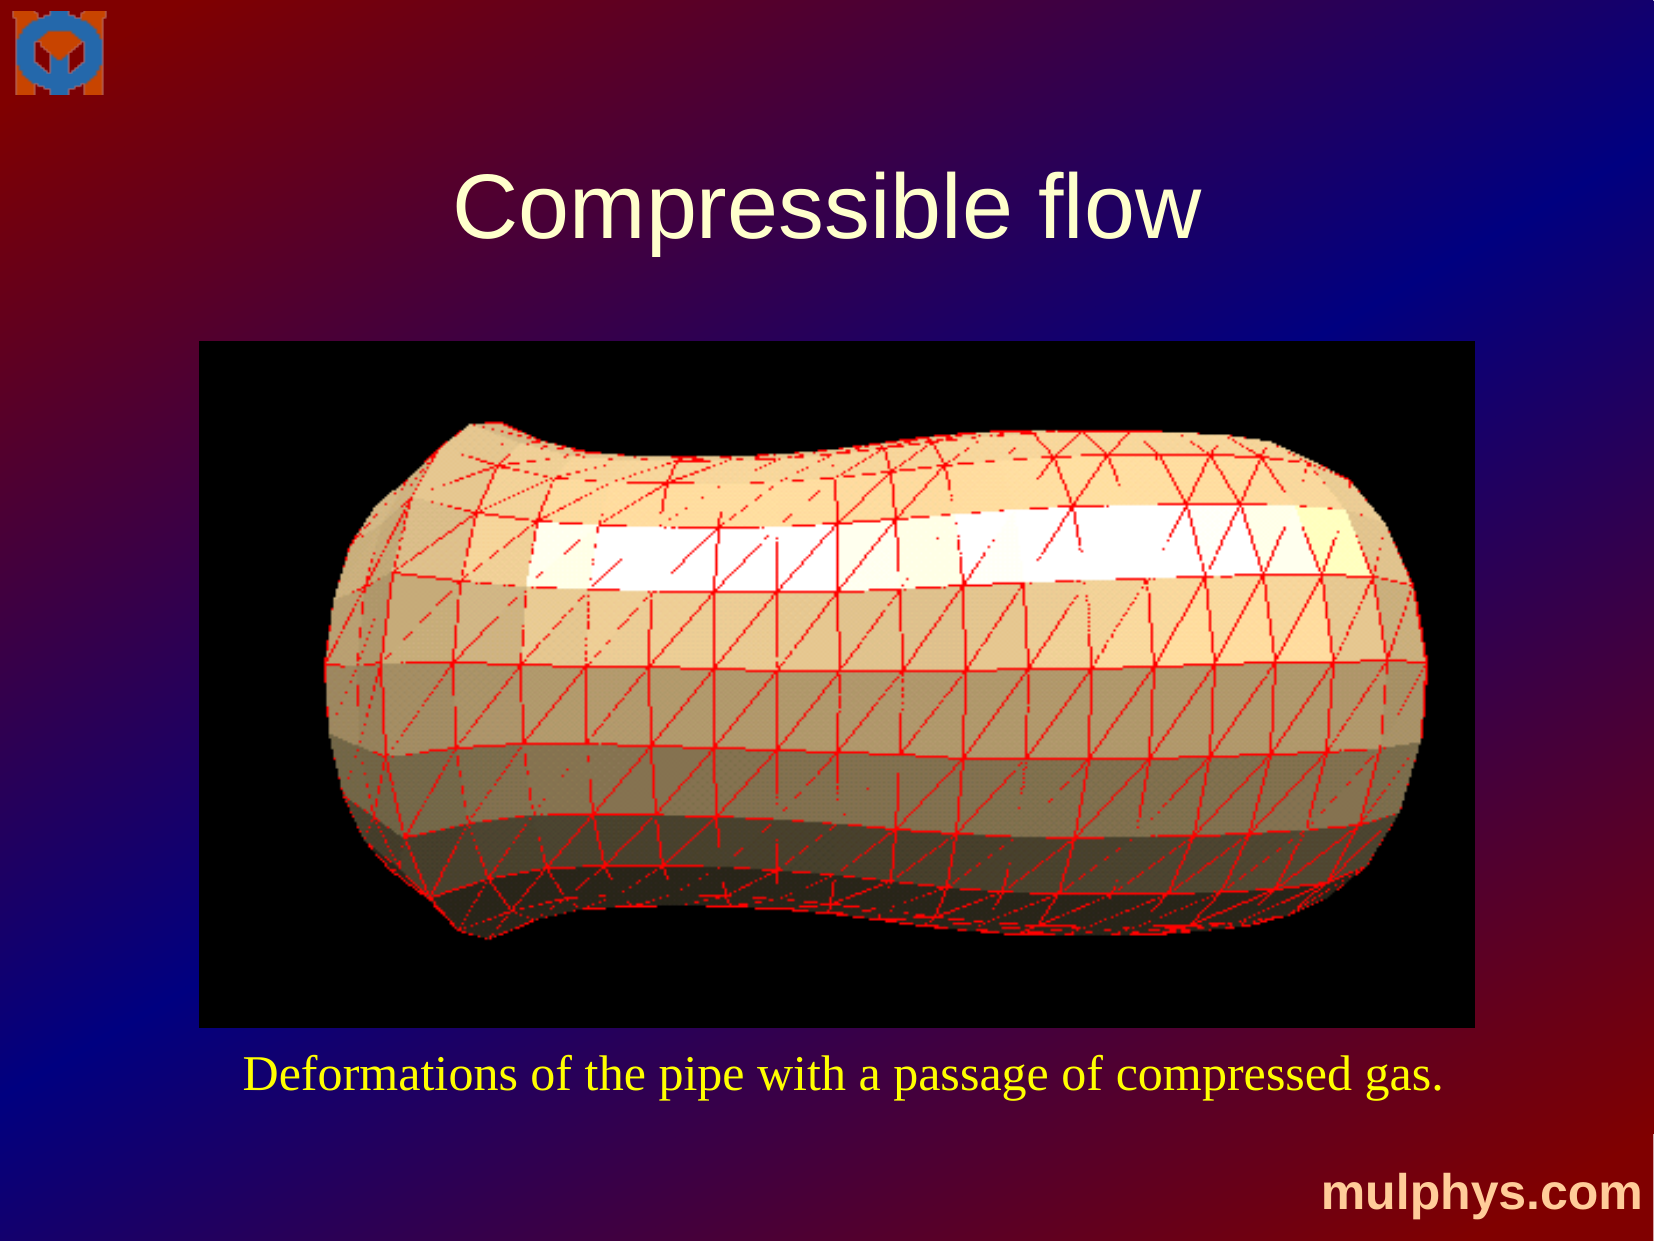

# Compressible flow
Deformations of the pipe with a passage of compressed gas.
mulphys.com